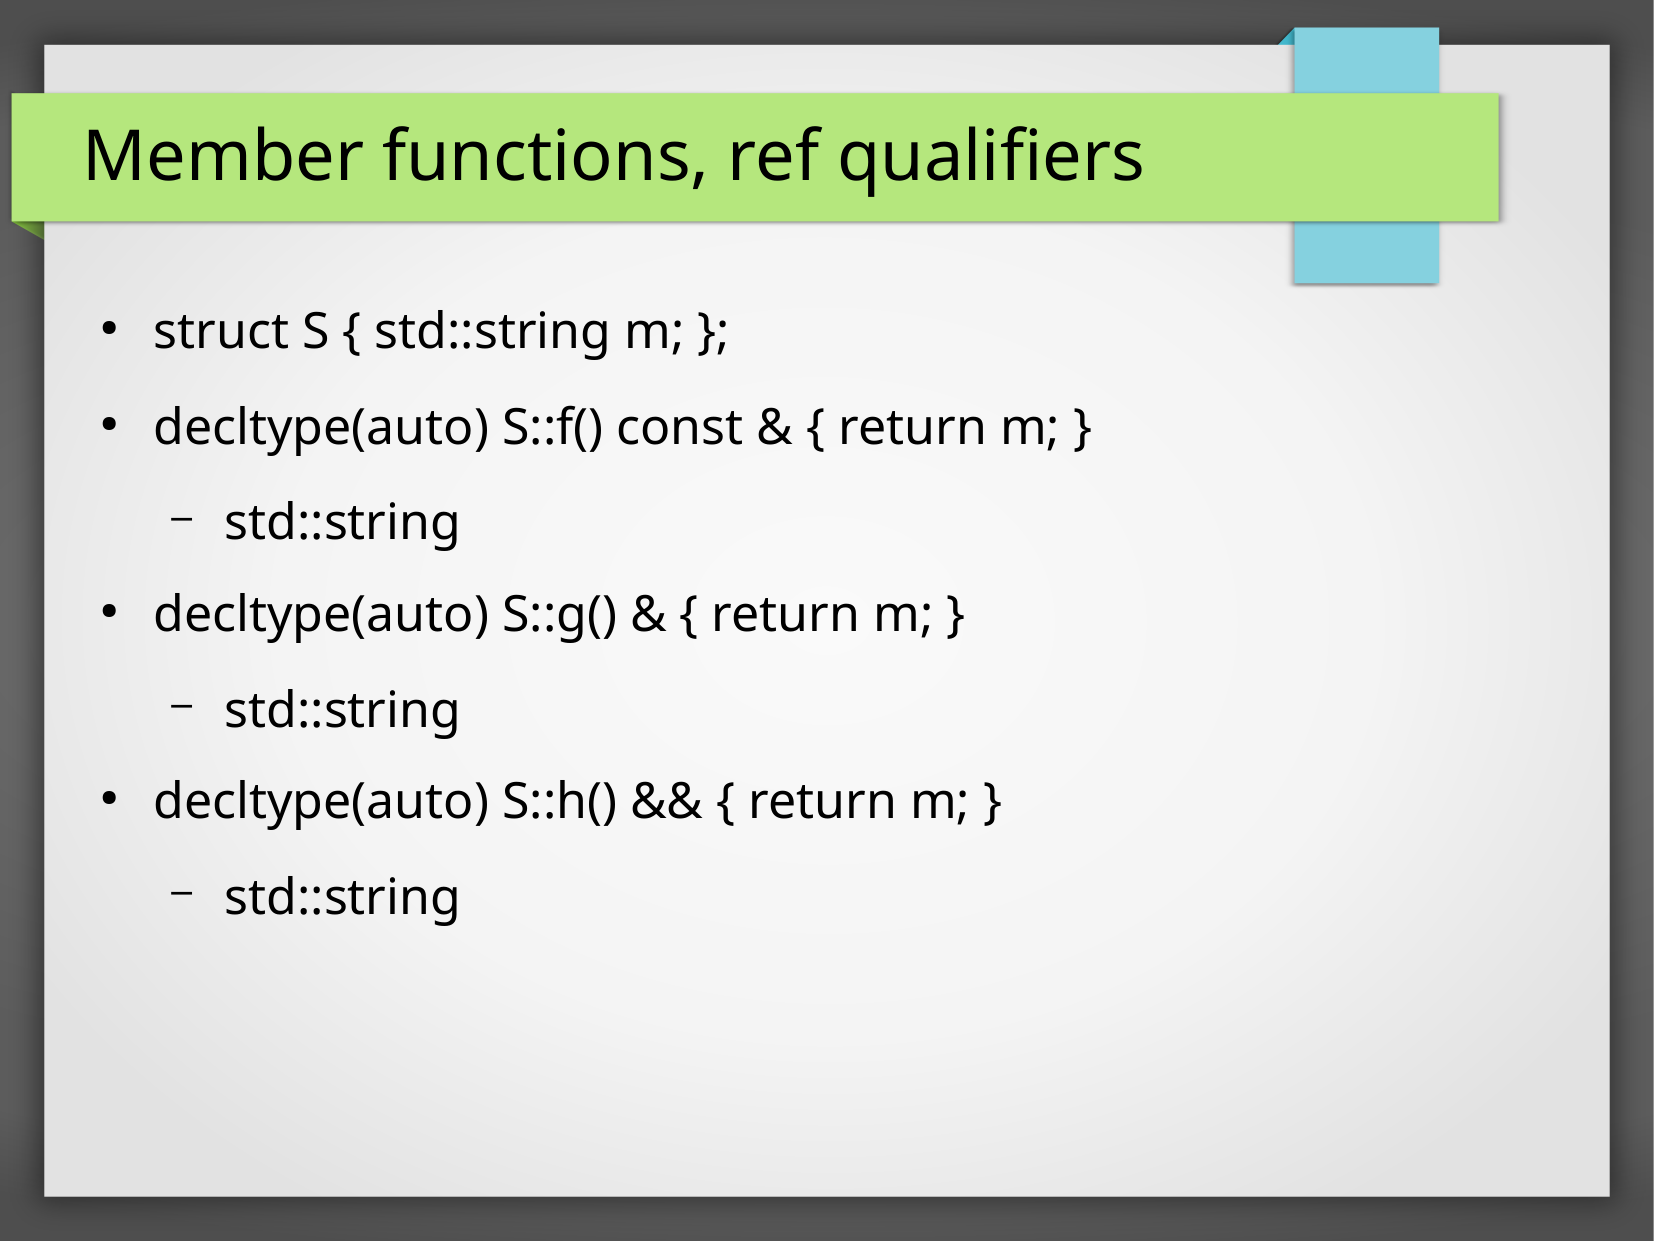

# Member functions, ref qualifiers
struct S { std::string m; };
decltype(auto) S::f() const & { return m; }
std::string
decltype(auto) S::g() & { return m; }
std::string
decltype(auto) S::h() && { return m; }
std::string